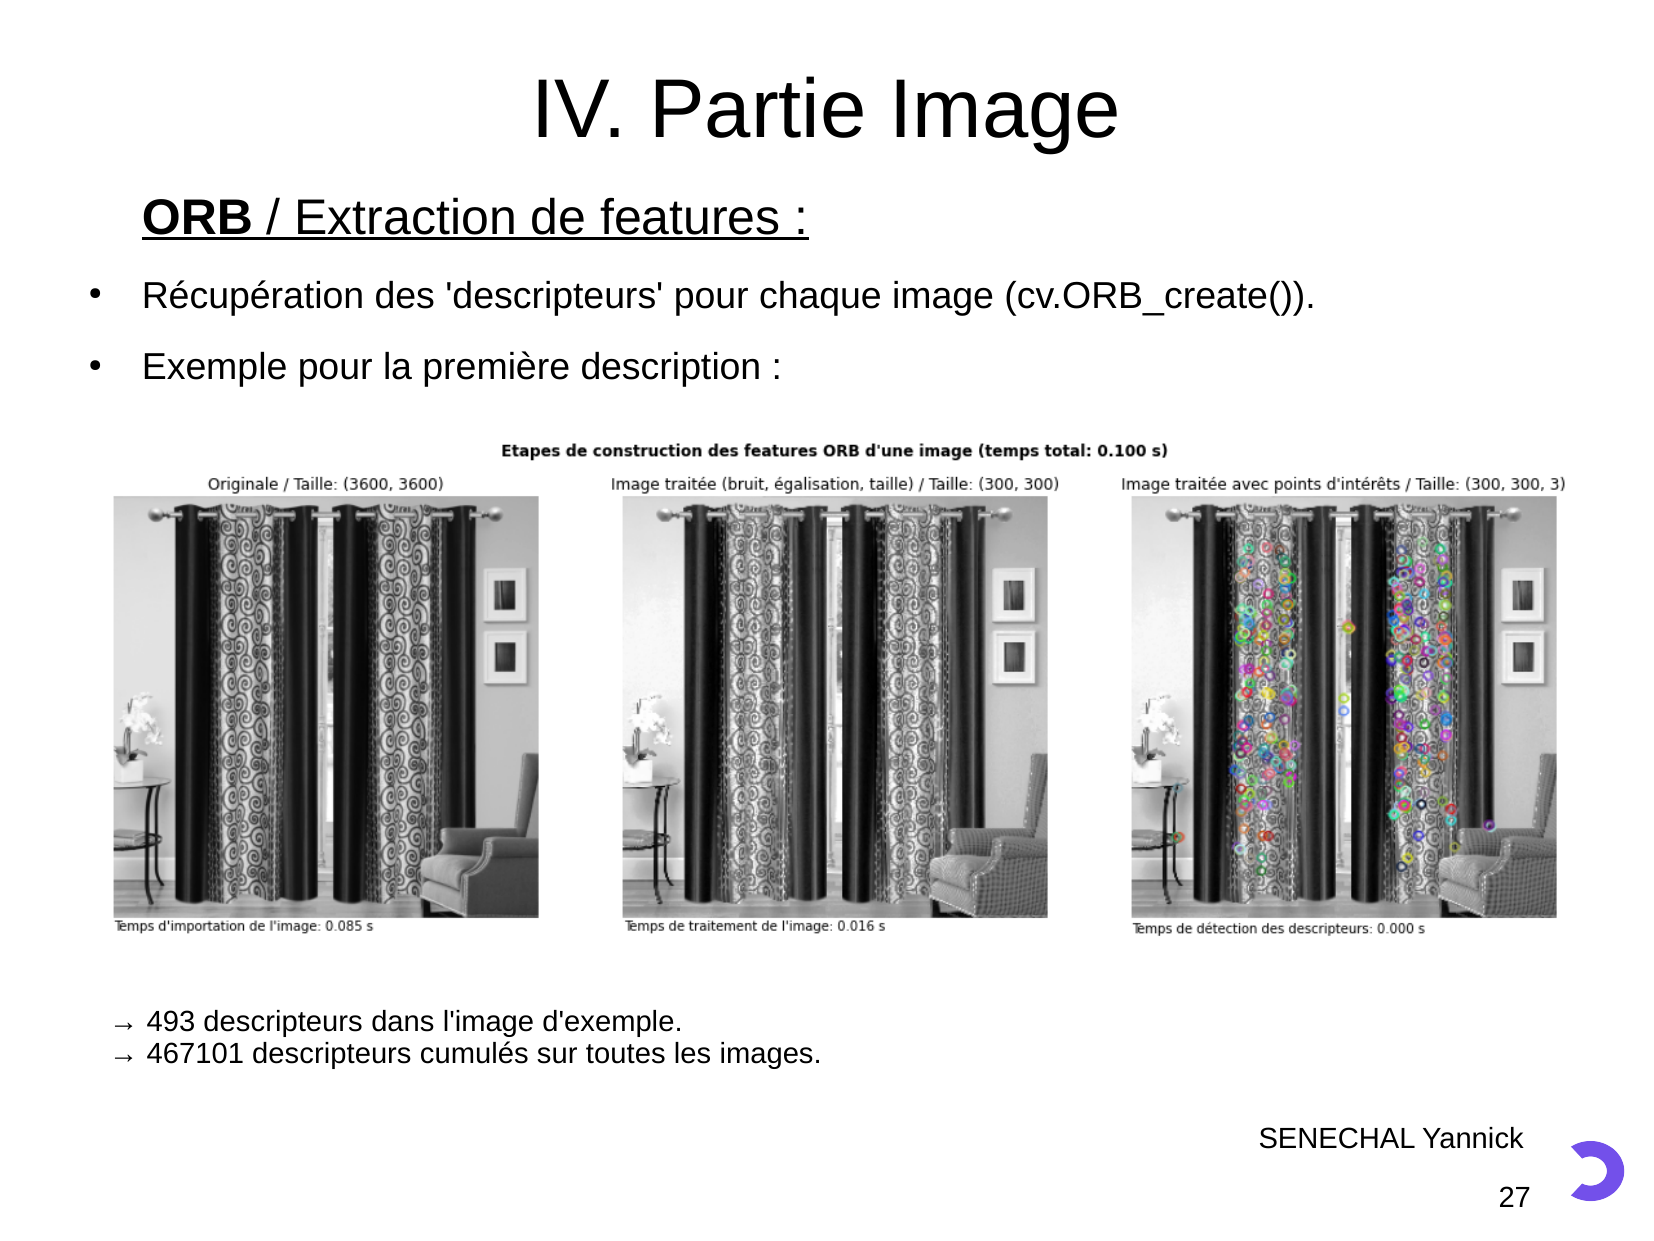

# IV. Partie Image
ORB / Extraction de features :
Récupération des 'descripteurs' pour chaque image (cv.ORB_create()).
Exemple pour la première description :
→ 493 descripteurs dans l'image d'exemple.
→ 467101 descripteurs cumulés sur toutes les images.
SENECHAL Yannick
27